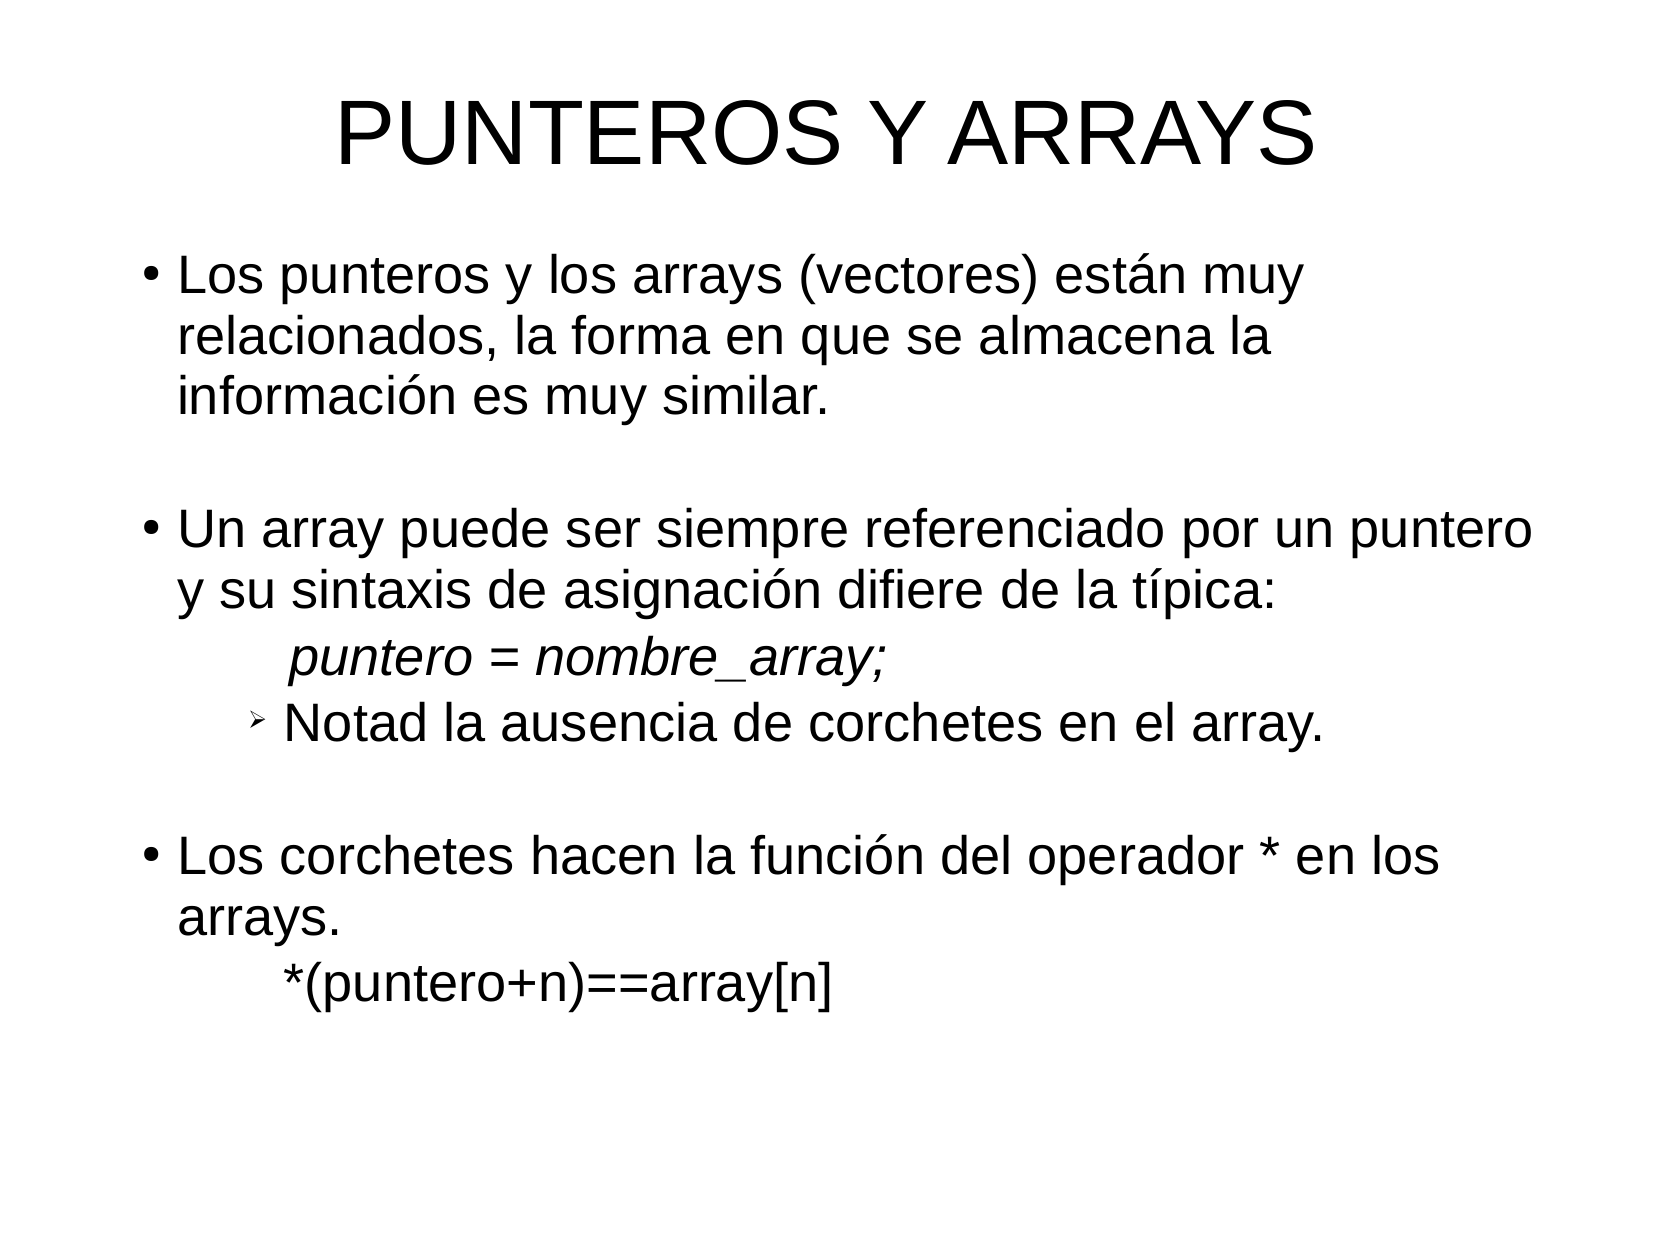

# PUNTEROS Y ARRAYS
Los punteros y los arrays (vectores) están muy relacionados, la forma en que se almacena la información es muy similar.
Un array puede ser siempre referenciado por un puntero y su sintaxis de asignación difiere de la típica:
		puntero = nombre_array;
Notad la ausencia de corchetes en el array.
Los corchetes hacen la función del operador * en los arrays.
*(puntero+n)==array[n]